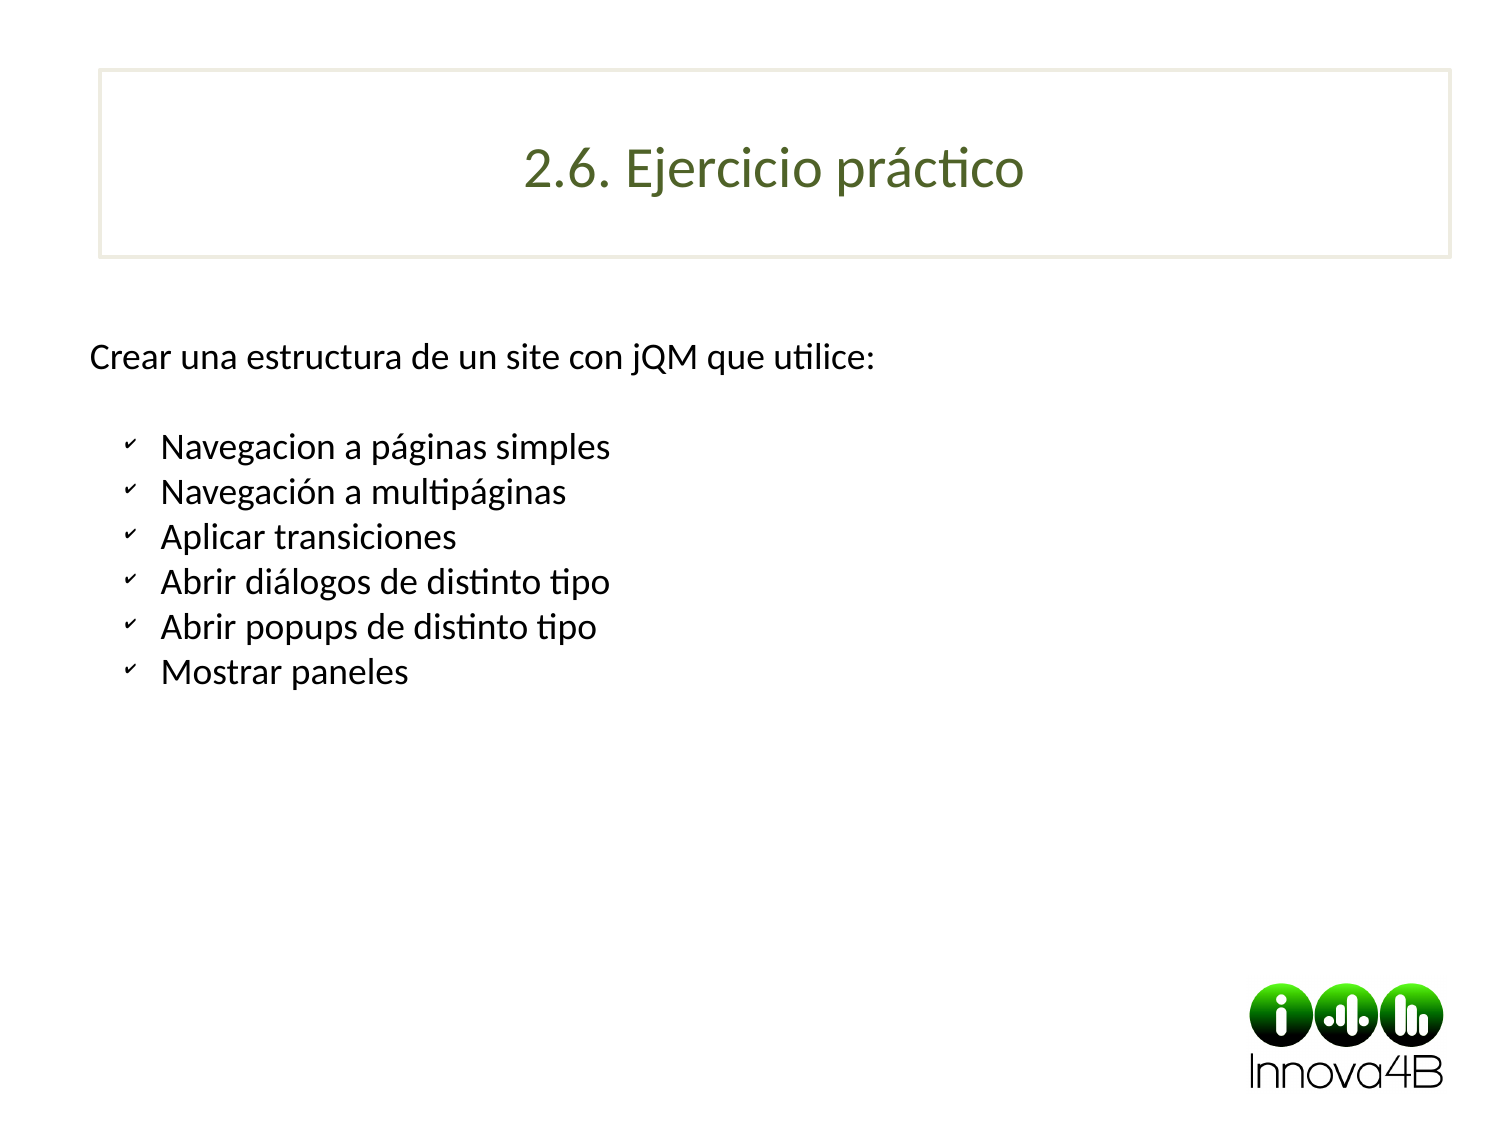

2.6. Ejercicio práctico
Crear una estructura de un site con jQM que utilice:
Navegacion a páginas simples
Navegación a multipáginas
Aplicar transiciones
Abrir diálogos de distinto tipo
Abrir popups de distinto tipo
Mostrar paneles